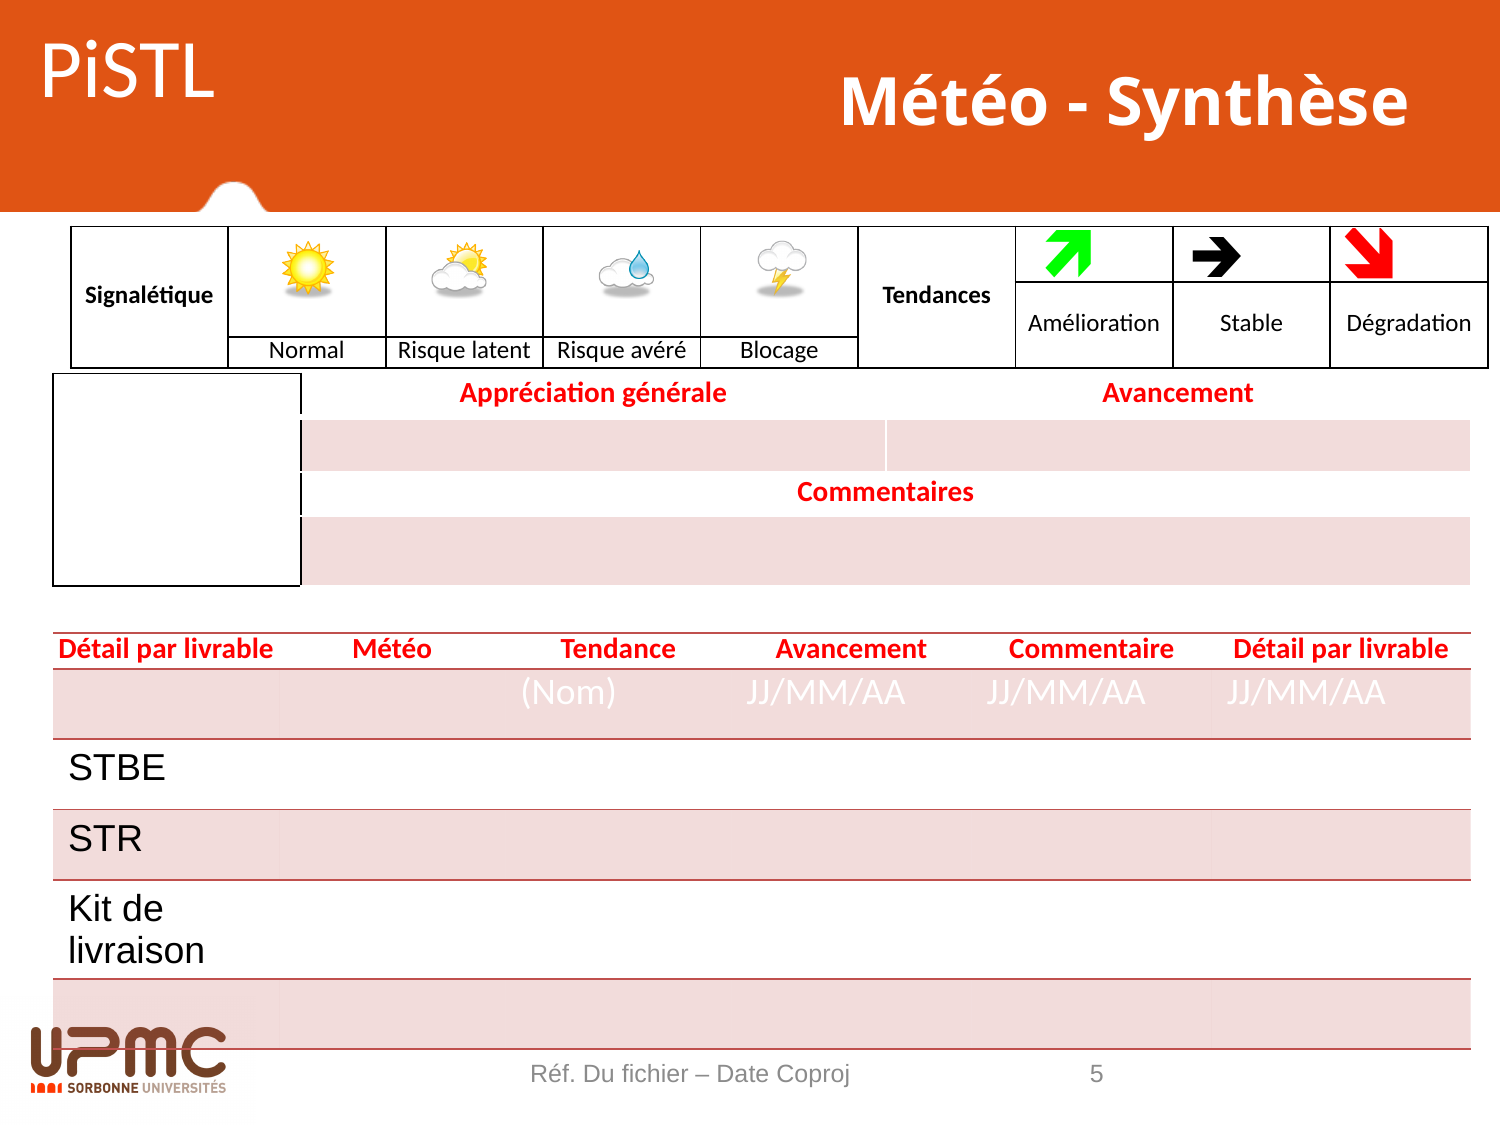

# Météo - Synthèse
| Signalétique | | | | | Tendances | | | |
| --- | --- | --- | --- | --- | --- | --- | --- | --- |
| | | | | | | Amélioration | Stable | Dégradation |
| | Normal | Risque latent | Risque avéré | Blocage | | | | |
| | Appréciation générale | Avancement |
| --- | --- | --- |
| | | |
| | Commentaires | |
| | | |
| Détail par livrable | Météo | Tendance | Avancement | Commentaire | Détail par livrable |
| --- | --- | --- | --- | --- | --- |
| | | (Nom) | JJ/MM/AA | JJ/MM/AA | JJ/MM/AA |
| STBE | | | | | |
| STR | | | | | |
| Kit de livraison | | | | | |
| | | | | | |
Réf. Du fichier – Date Coproj